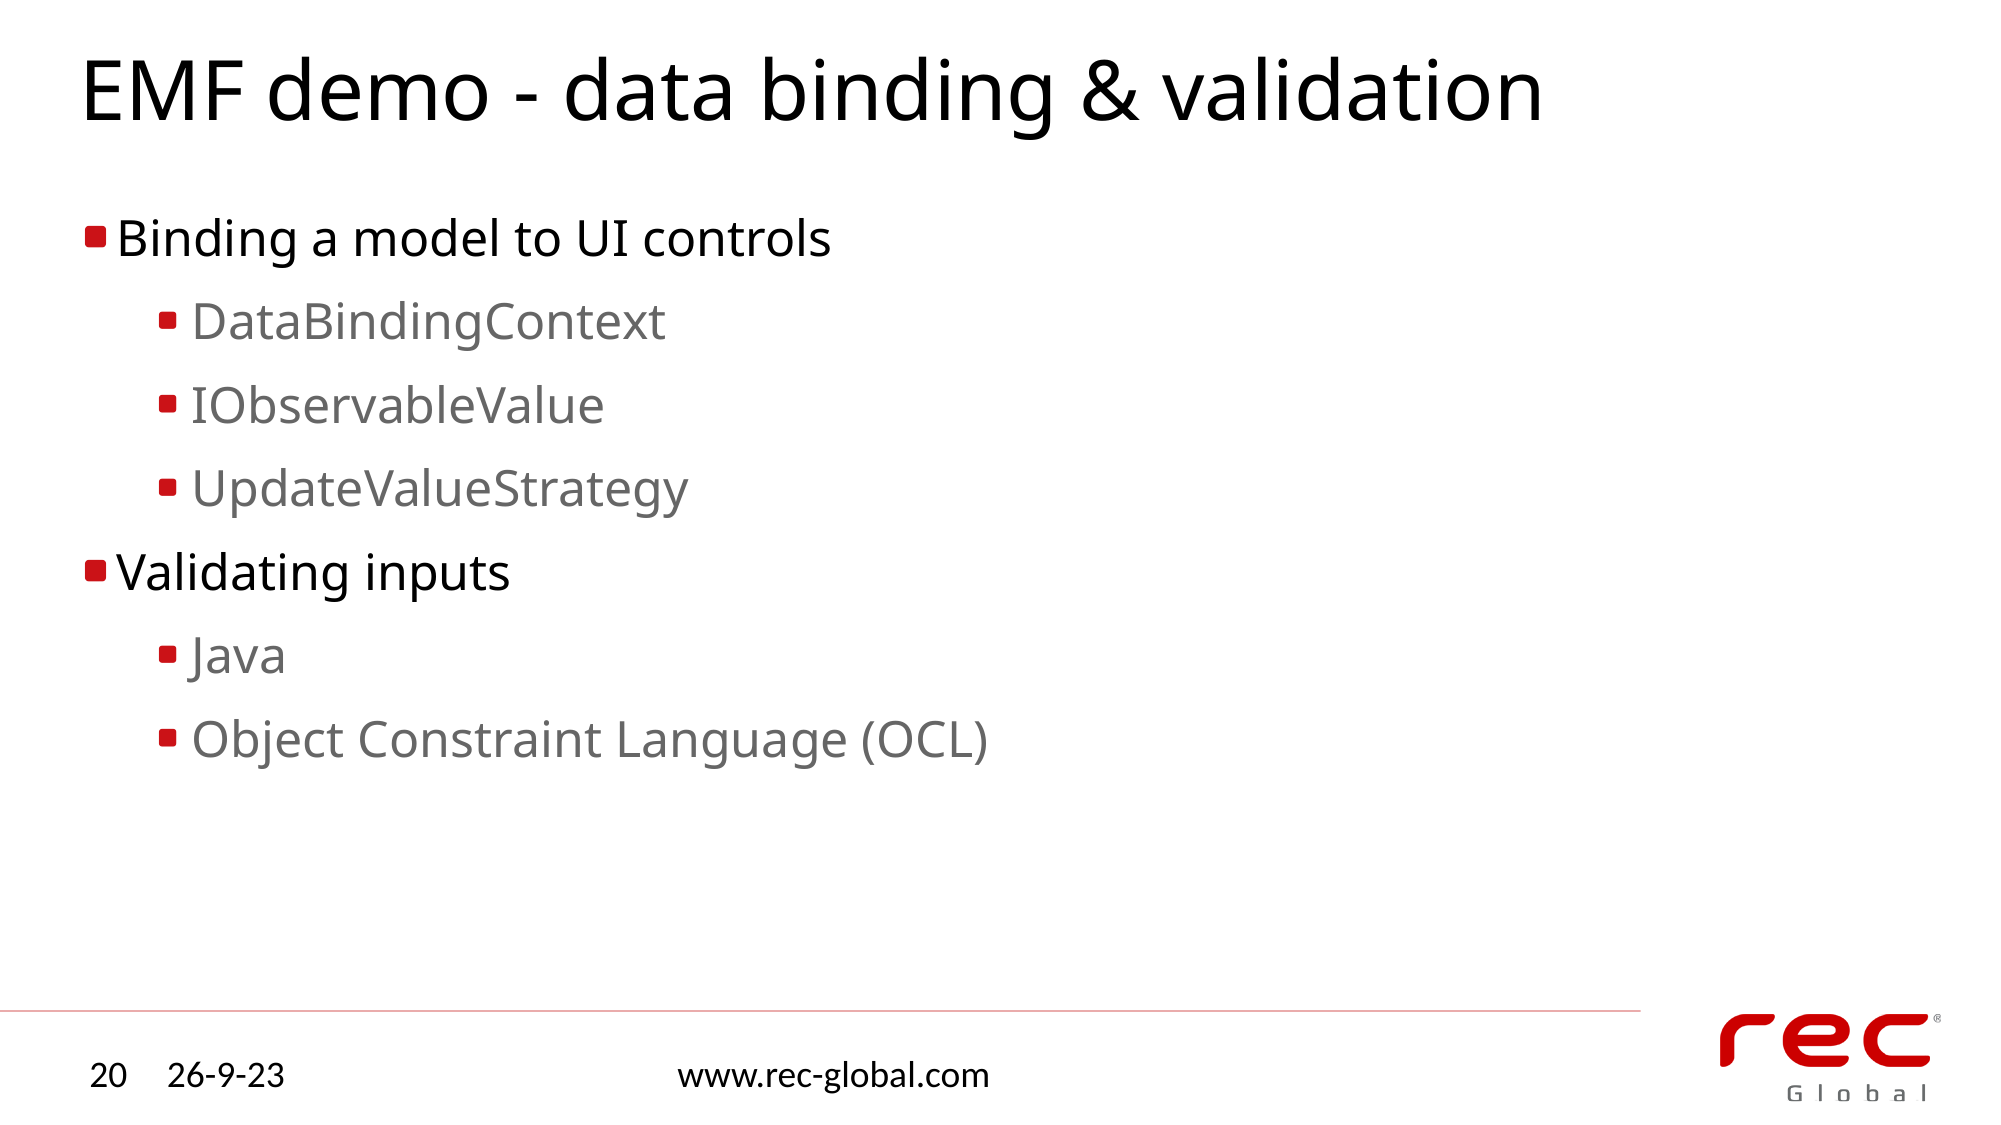

# EMF demo - data binding & validation
Binding a model to UI controls
DataBindingContext
IObservableValue
UpdateValueStrategy
Validating inputs
Java
Object Constraint Language (OCL)
26-8-21
www.rec-global.com